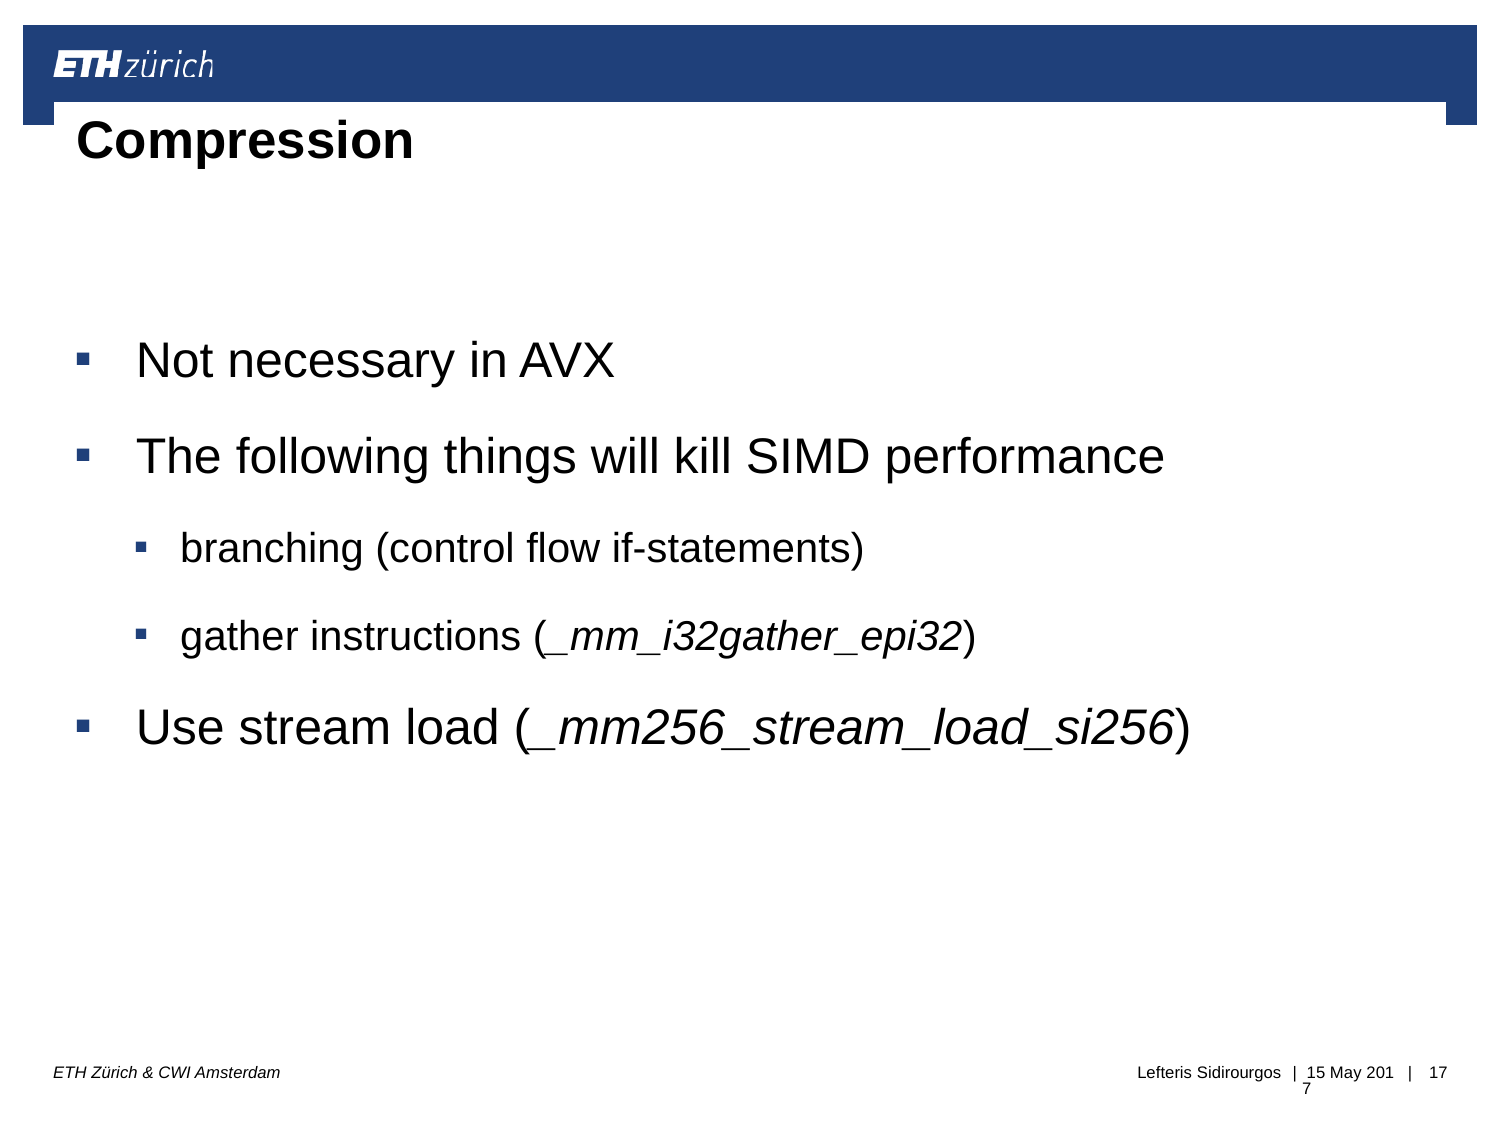

# Compression
Not necessary in AVX
The following things will kill SIMD performance
branching (control flow if-statements)
gather instructions (_mm_i32gather_epi32)
Use stream load (_mm256_stream_load_si256)
Lefteris Sidirourgos
 15 May 2017
17